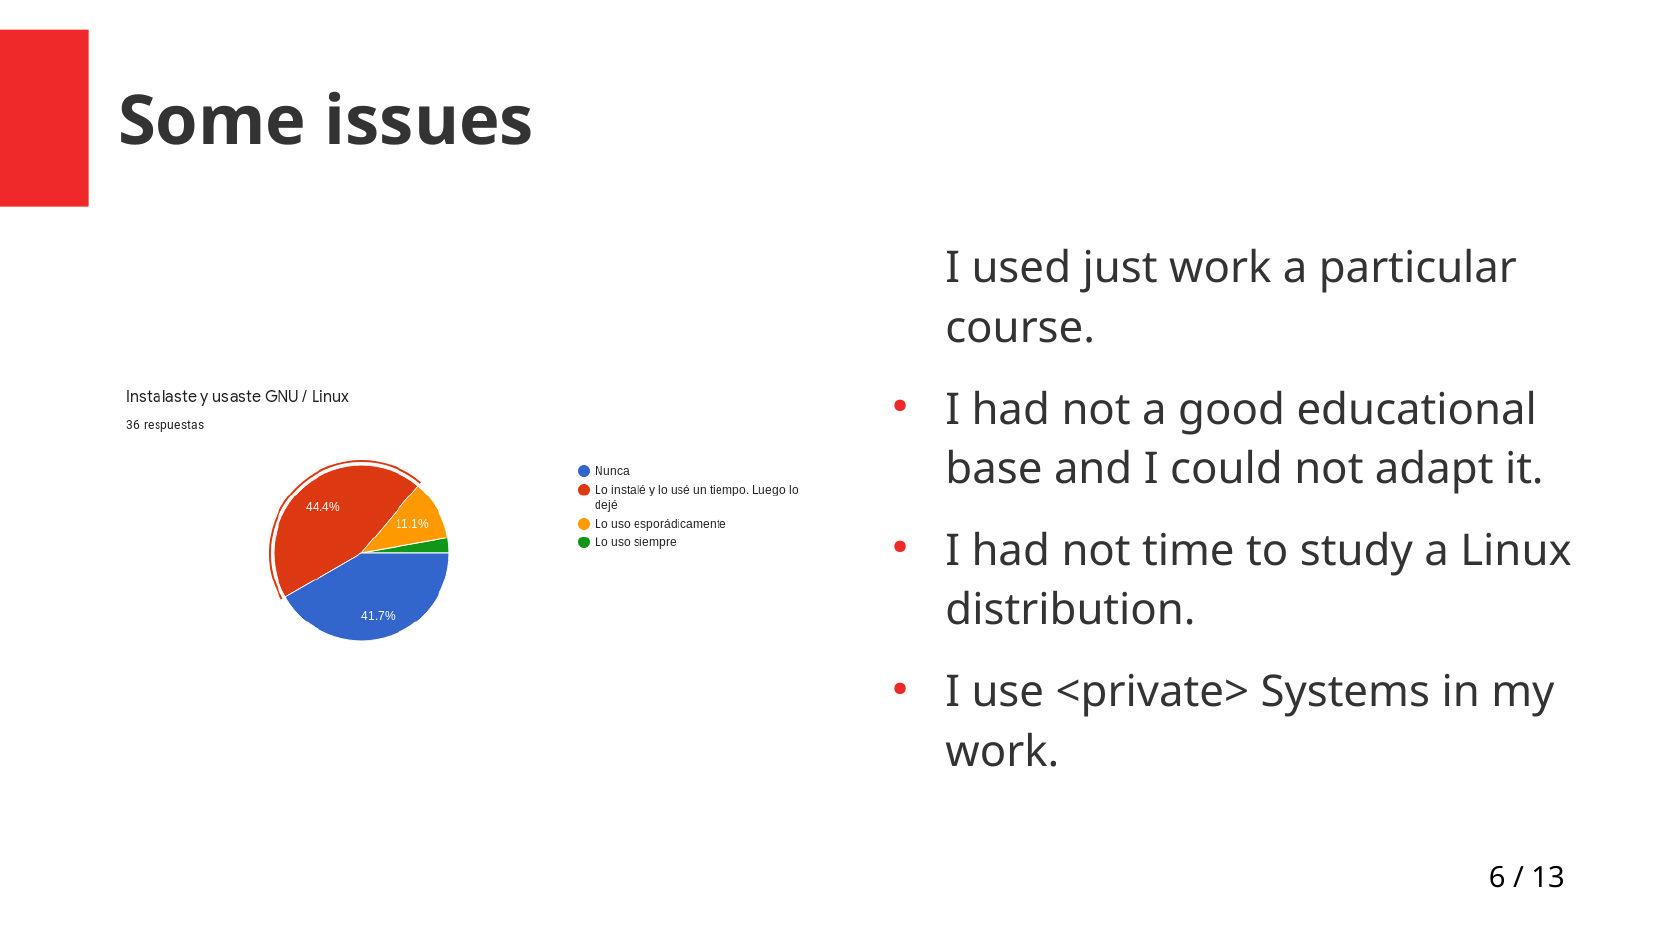

# Some issues
I used just work a particular course.
I had not a good educational base and I could not adapt it.
I had not time to study a Linux distribution.
I use <private> Systems in my work.
6